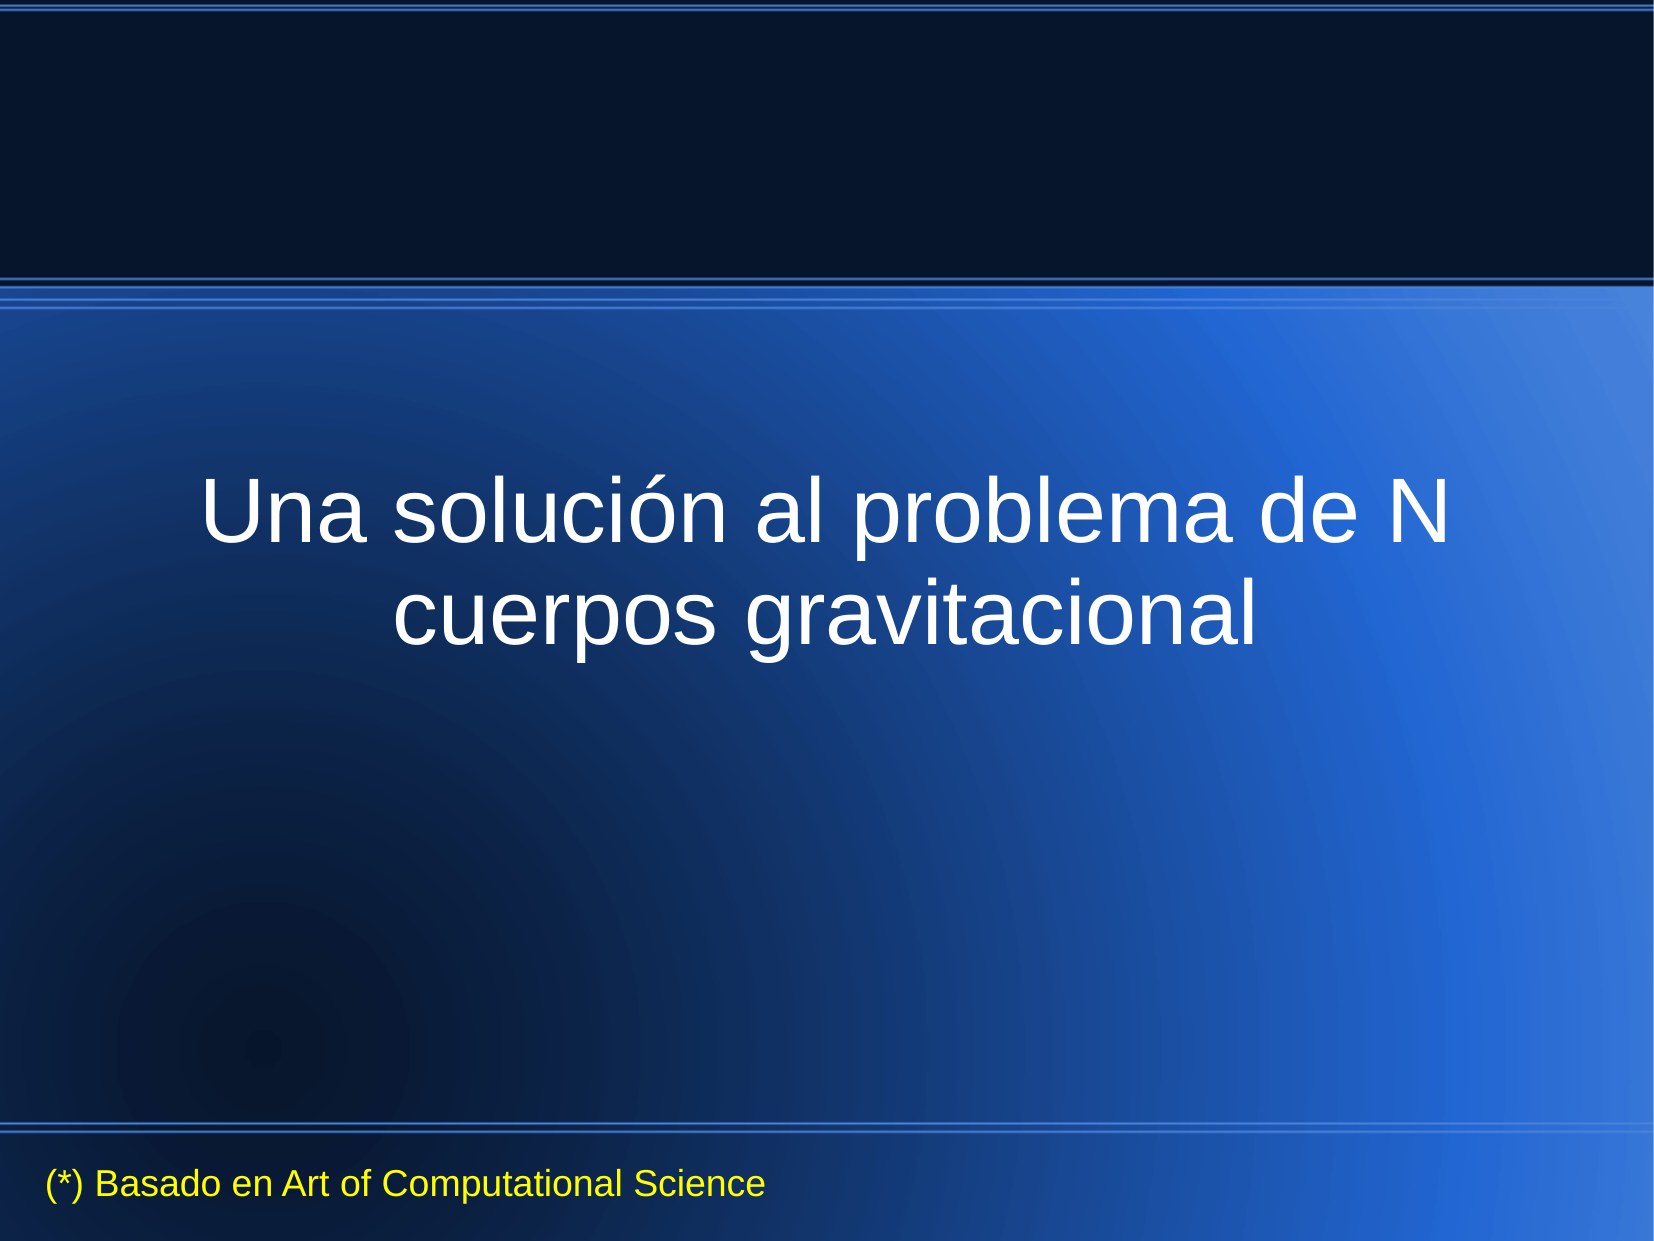

# Una solución al problema de N cuerpos gravitacional
(*) Basado en Art of Computational Science